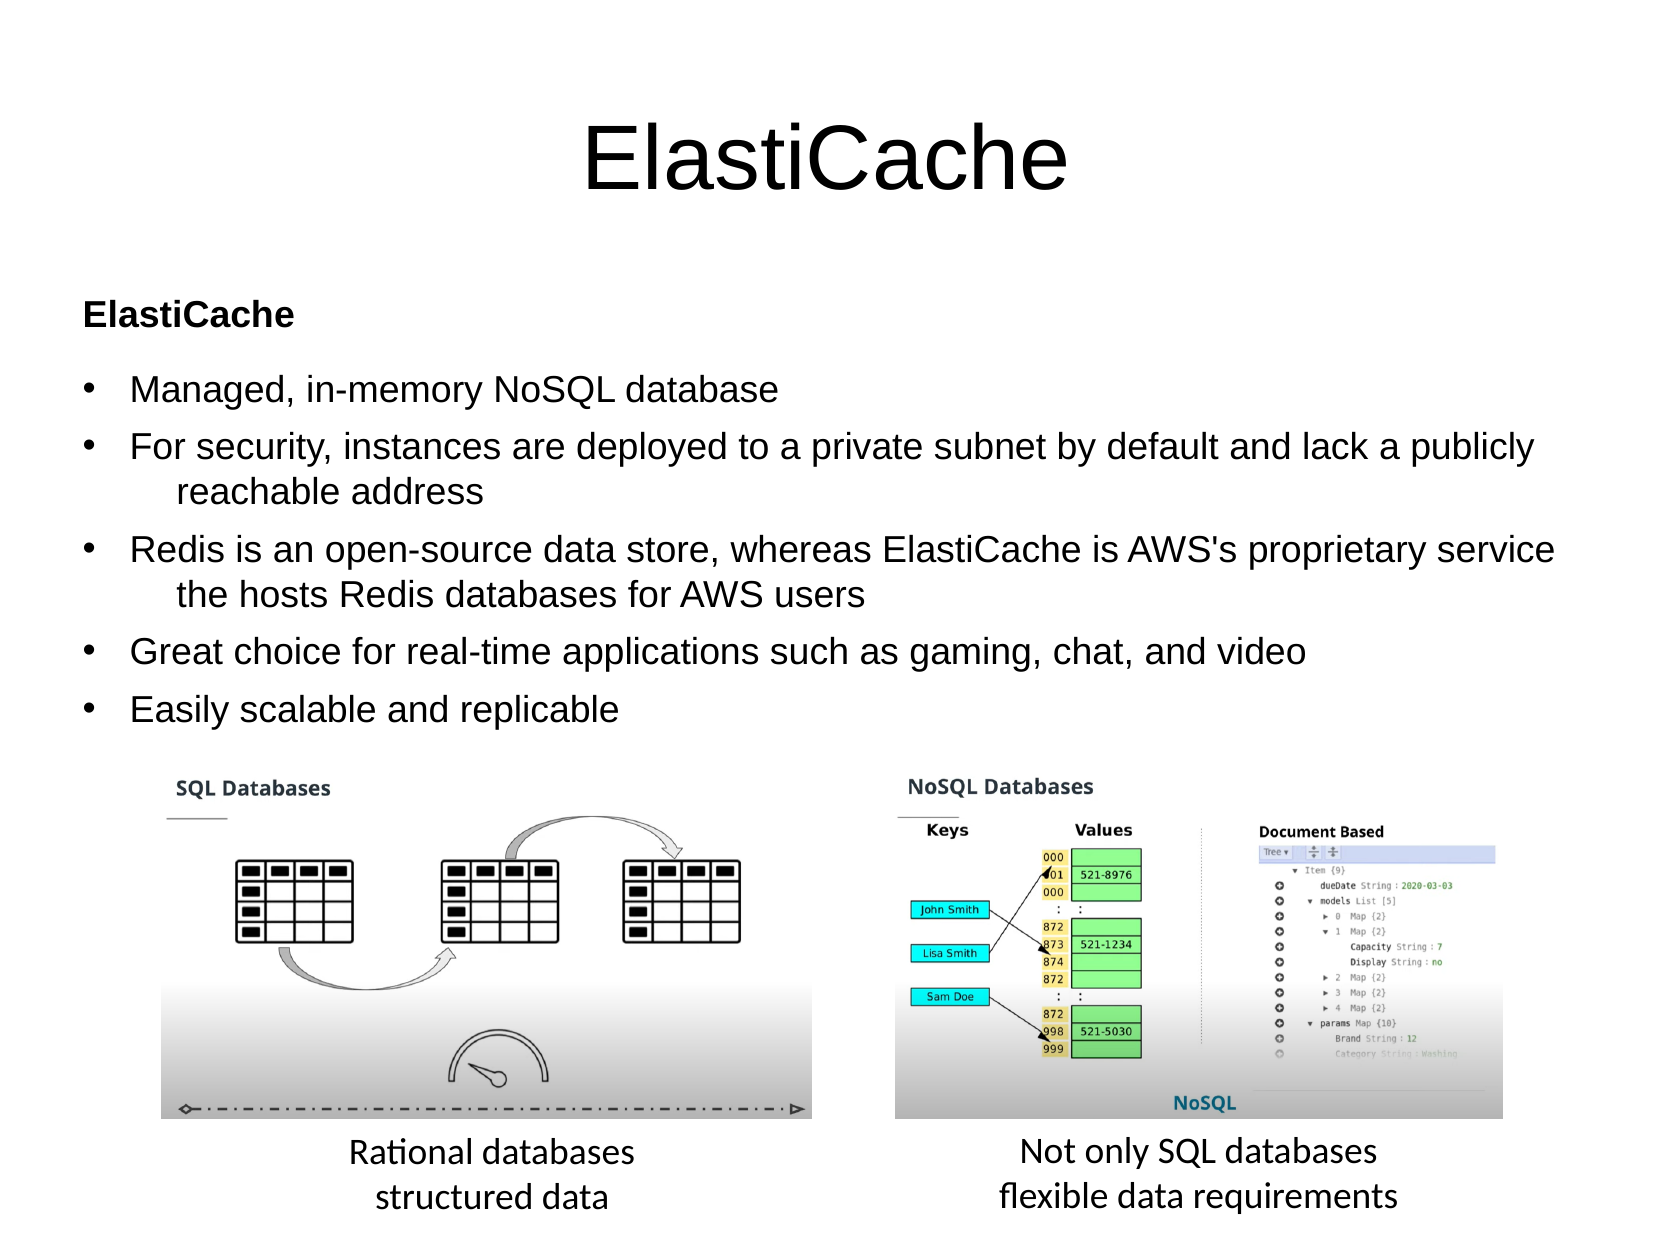

# ElastiCache
ElastiCache
Managed, in-memory NoSQL database
For security, instances are deployed to a private subnet by default and lack a publicly reachable address
Redis is an open-source data store, whereas ElastiCache is AWS's proprietary service the hosts Redis databases for AWS users
Great choice for real-time applications such as gaming, chat, and video
Easily scalable and replicable
Not only SQL databases
flexible data requirements
Rational databases
structured data